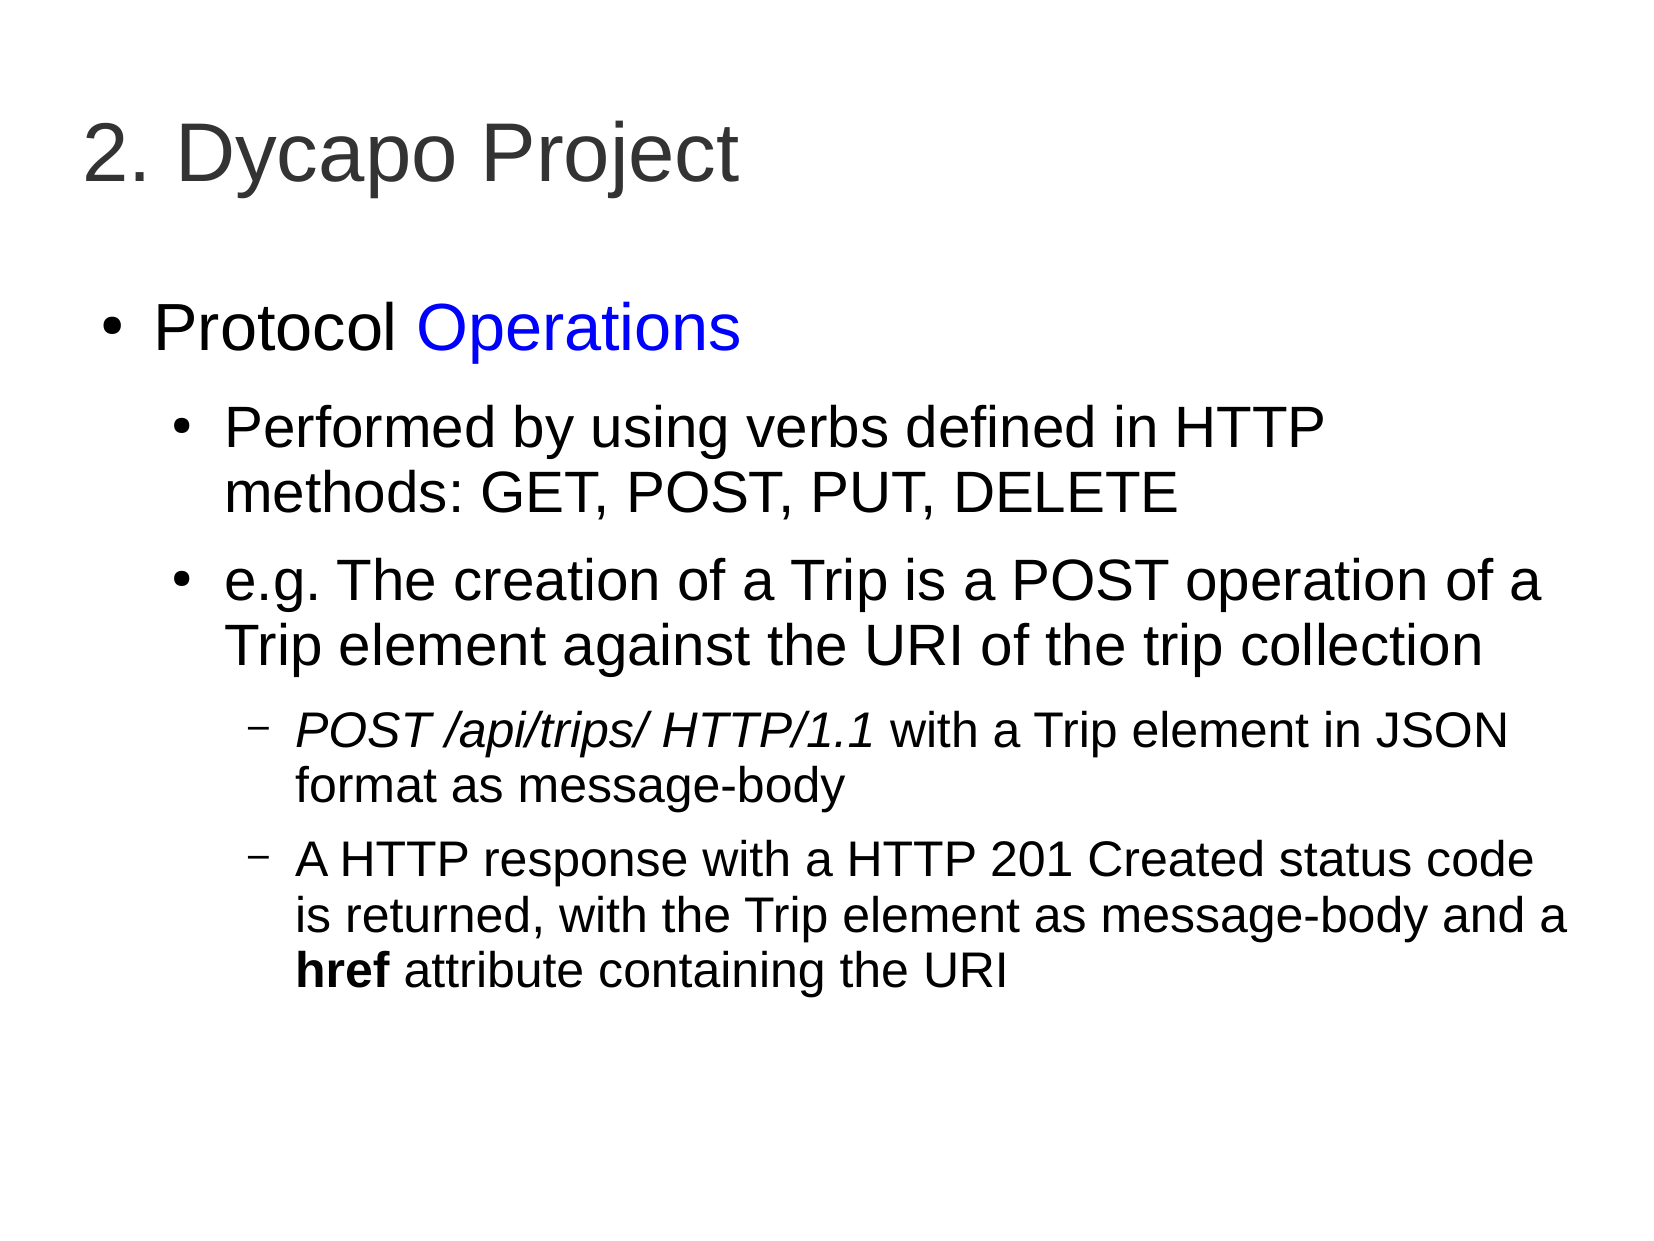

# 2. Dycapo Project
Protocol Operations
Performed by using verbs defined in HTTP methods: GET, POST, PUT, DELETE
e.g. The creation of a Trip is a POST operation of a Trip element against the URI of the trip collection
POST /api/trips/ HTTP/1.1 with a Trip element in JSON format as message-body
A HTTP response with a HTTP 201 Created status code is returned, with the Trip element as message-body and a href attribute containing the URI